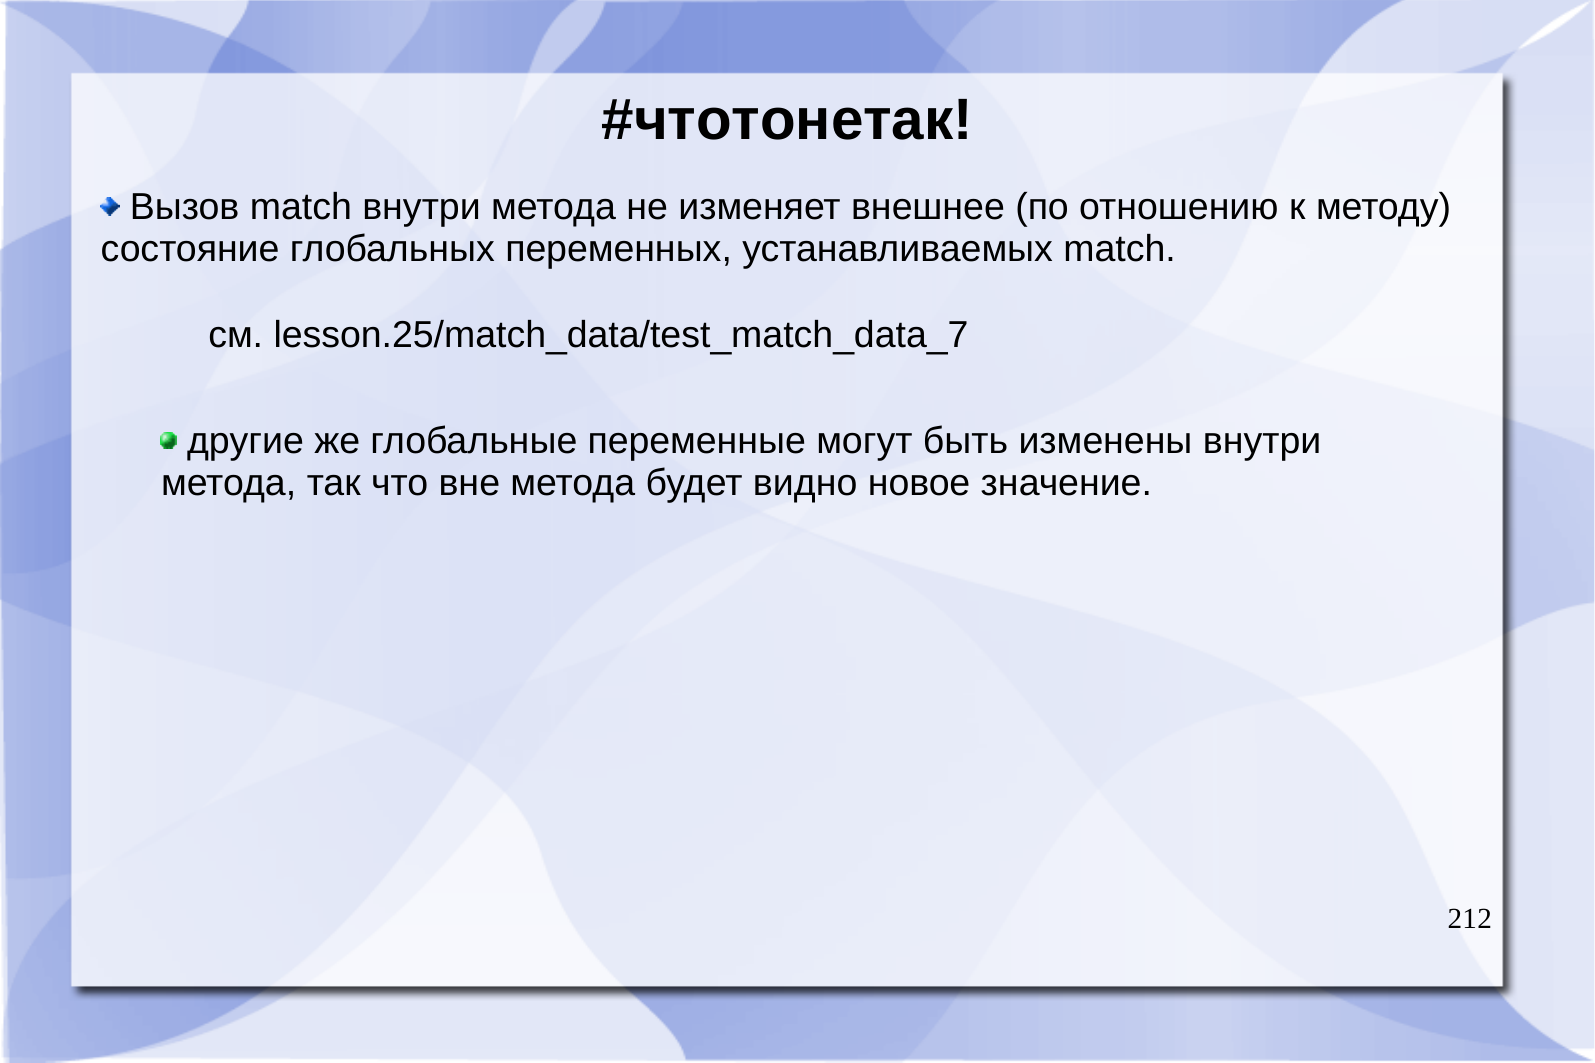

# #чтотонетак!
 Вызов match внутри метода не изменяет внешнее (по отношению к методу) состояние глобальных переменных, устанавливаемых match.
см. lesson.25/match_data/test_match_data_7
 другие же глобальные переменные могут быть изменены внутри метода, так что вне метода будет видно новое значение.
212